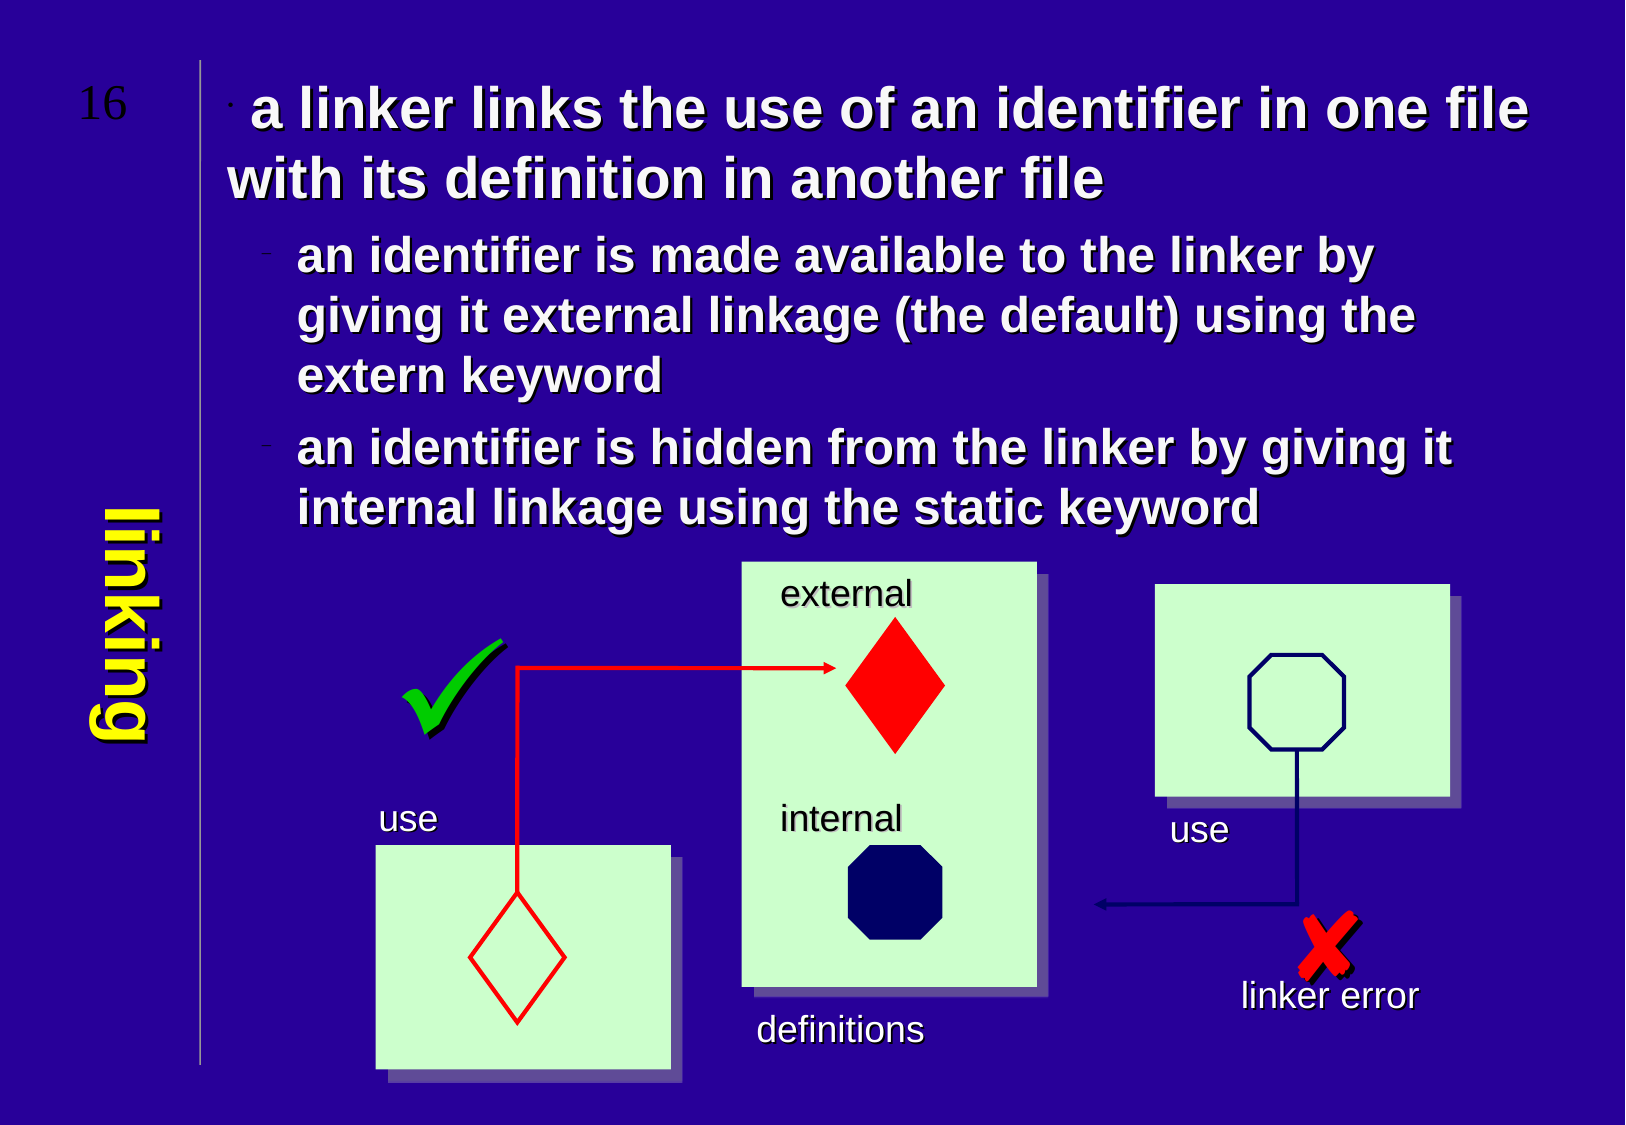

16
 a linker links the use of an identifier in one file with its definition in another file
an identifier is made available to the linker by giving it external linkage (the default) using the extern keyword
an identifier is hidden from the linker by giving it internal linkage using the static keyword
# linking
external

use
internal
use

linker error
definitions